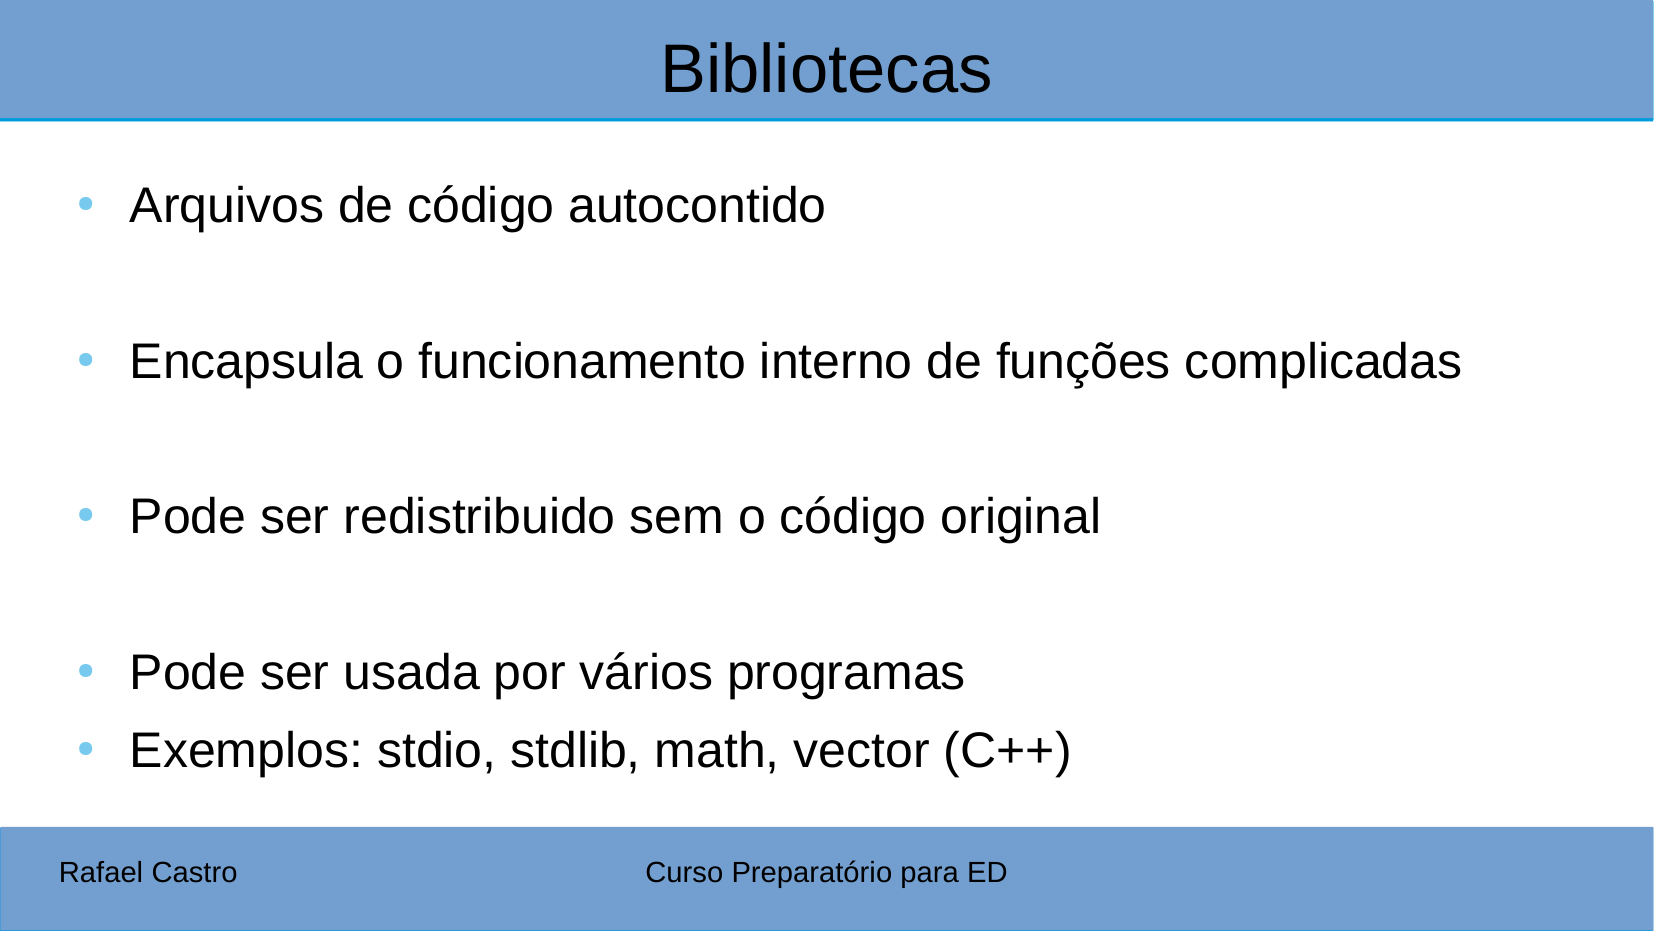

# Bibliotecas
Arquivos de código autocontido
Encapsula o funcionamento interno de funções complicadas
Pode ser redistribuido sem o código original
Pode ser usada por vários programas
Exemplos: stdio, stdlib, math, vector (C++)
Curso Preparatório para ED